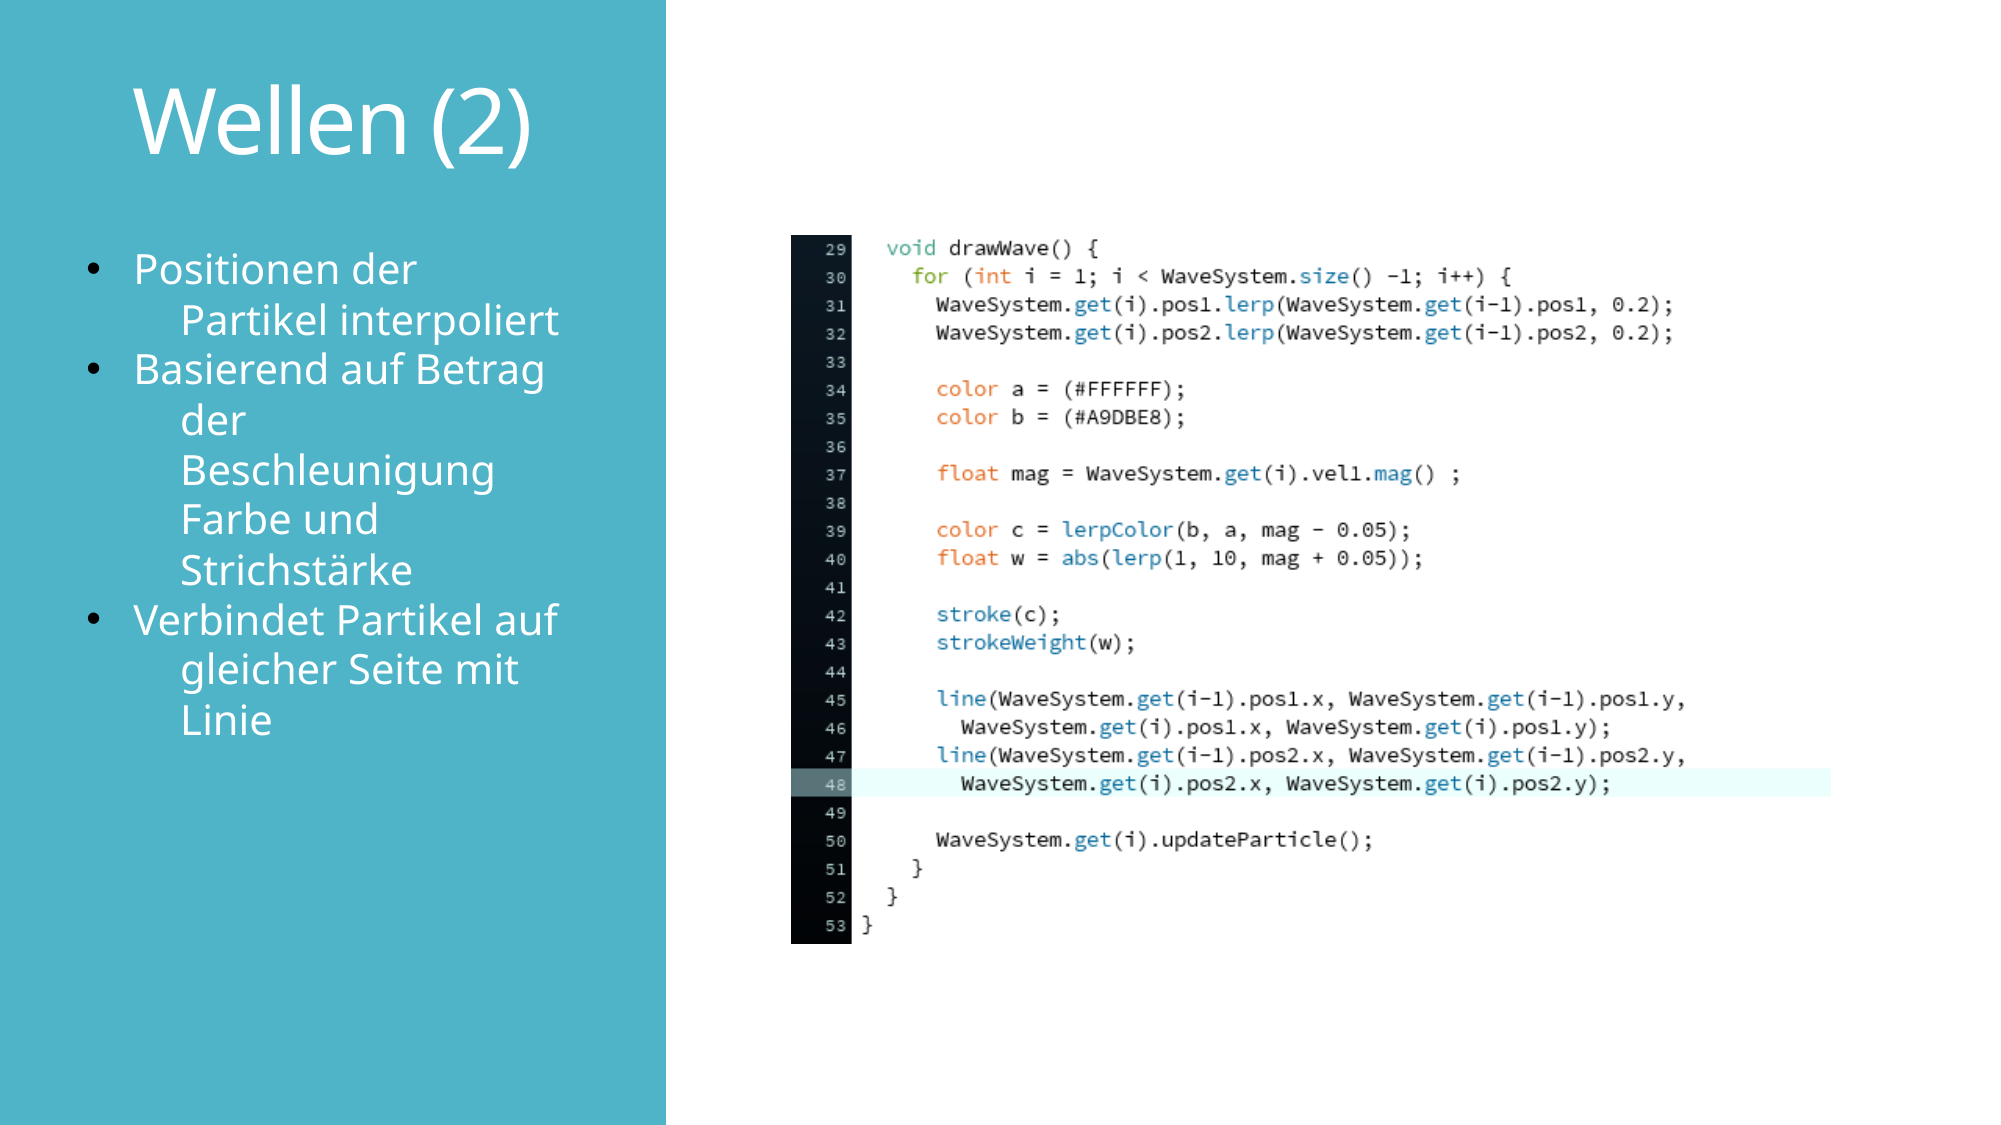

# Wellen (2)
Positionen der Partikel interpoliert
Basierend auf Betrag der Beschleunigung Farbe und Strichstärke
Verbindet Partikel auf gleicher Seite mit Linie